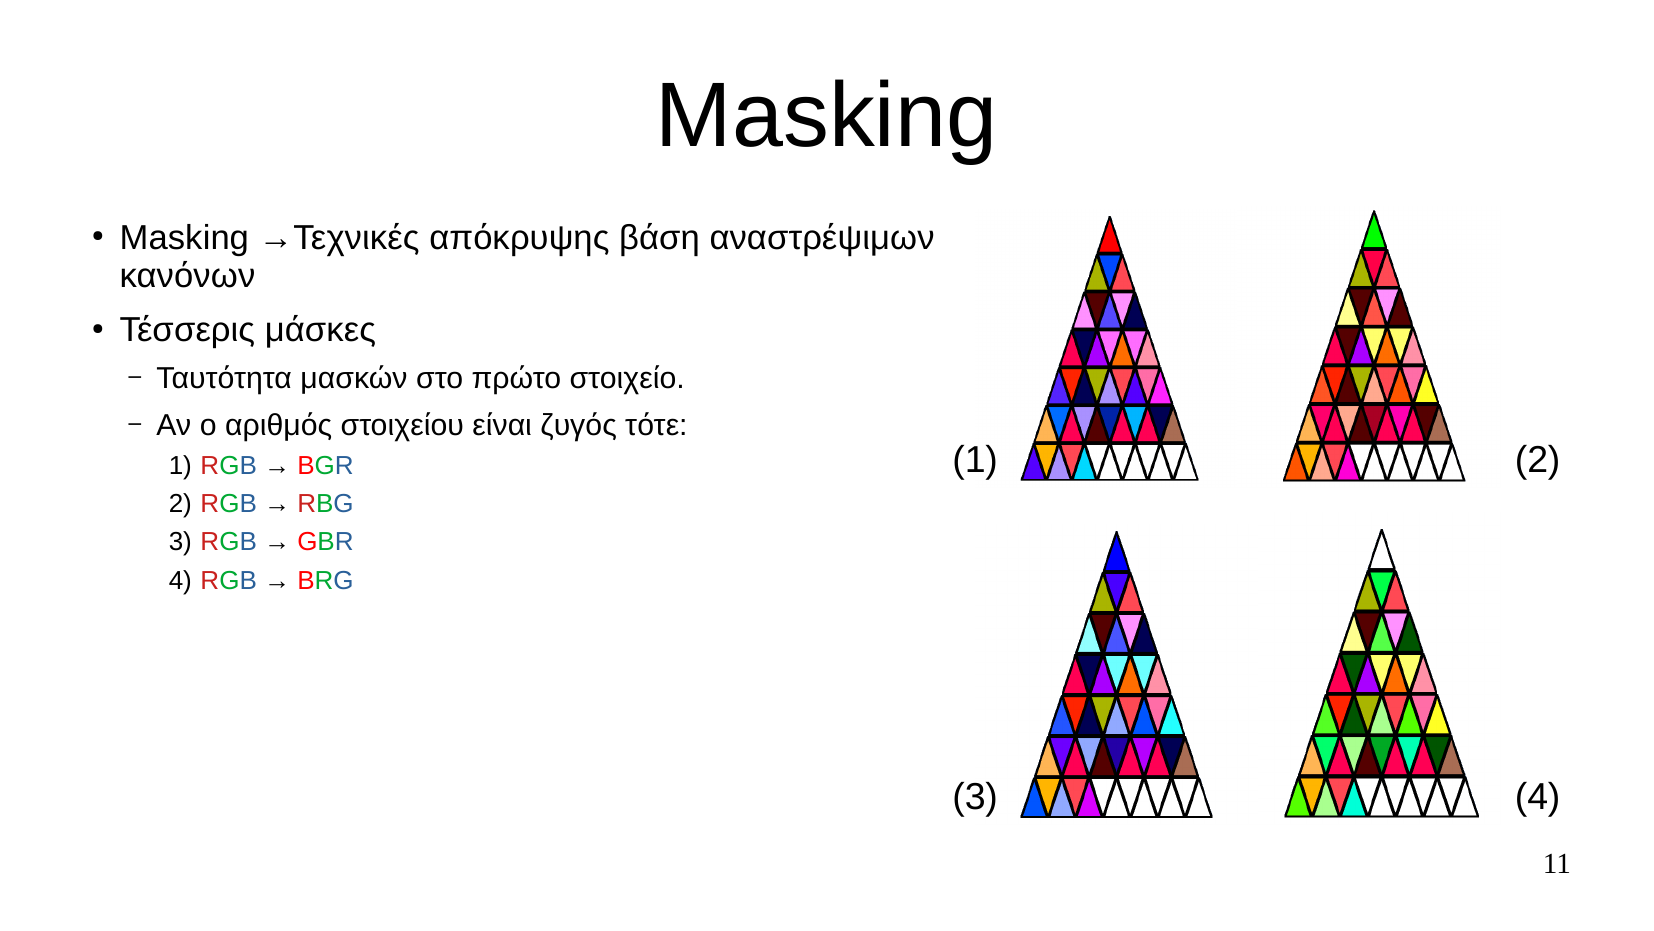

# Masking
Masking →Τεχνικές απόκρυψης βάση αναστρέψιμων κανόνων
Τέσσερις μάσκες
Ταυτότητα μασκών στο πρώτο στοιχείο.
Αν ο αριθμός στοιχείου είναι ζυγός τότε:
 RGB → BGR
 RGB → RBG
 RGB → GBR
 RGB → BRG
(1)
(2)
(3)
(4)
11